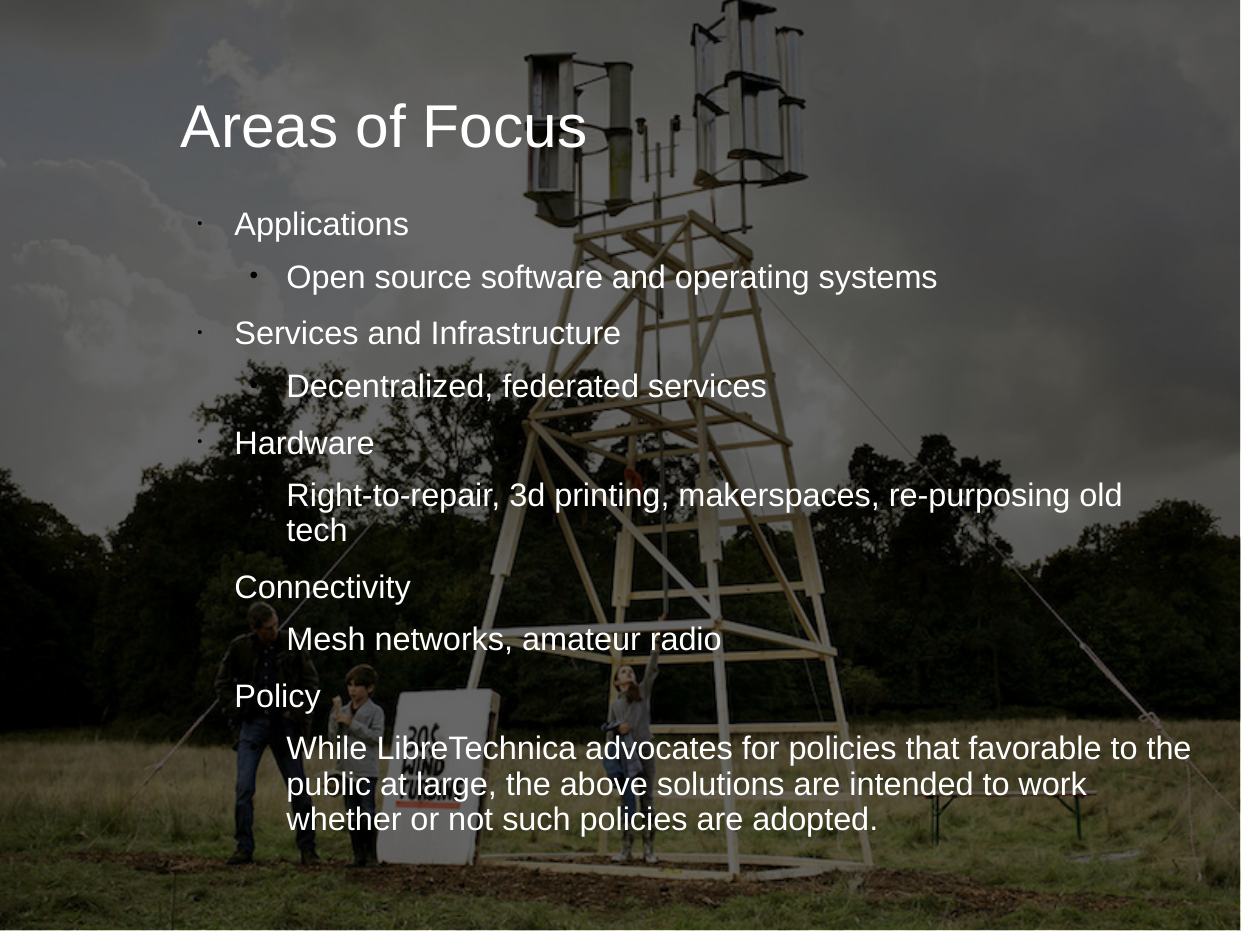

Areas of Focus
Applications
Open source software and operating systems
Services and Infrastructure
Decentralized, federated services
Hardware
Right-to-repair, 3d printing, makerspaces, re-purposing old tech
Connectivity
Mesh networks, amateur radio
Policy
While LibreTechnica advocates for policies that favorable to the public at large, the above solutions are intended to work whether or not such policies are adopted.